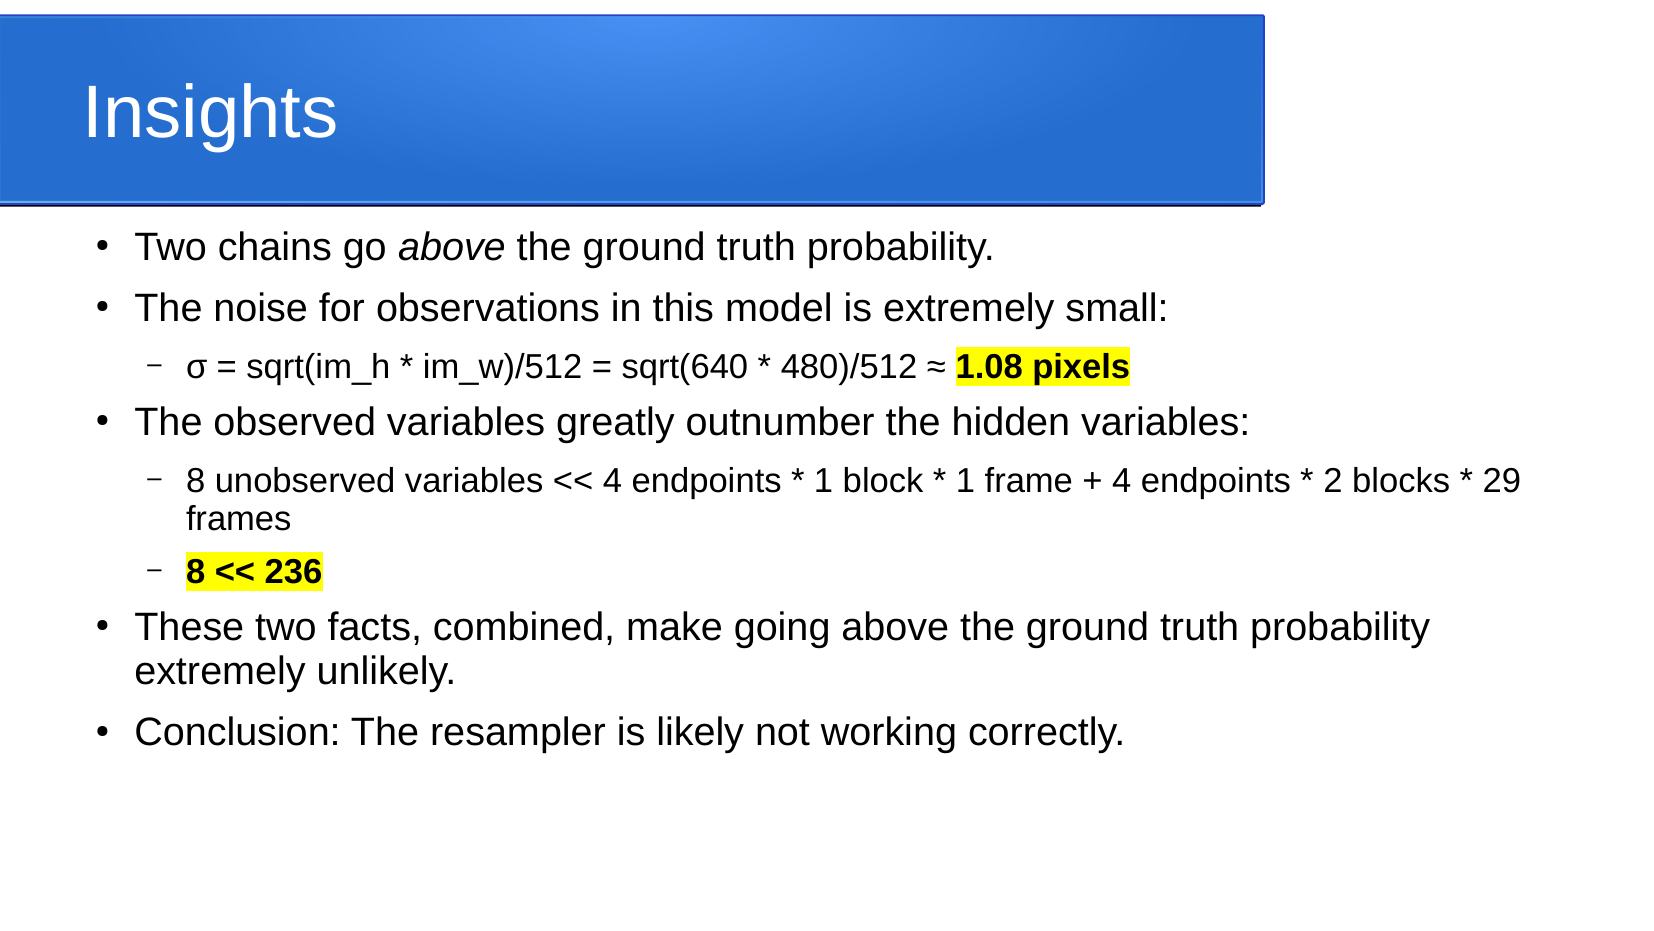

# Insights
Two chains go above the ground truth probability.
The noise for observations in this model is extremely small:
σ = sqrt(im_h * im_w)/512 = sqrt(640 * 480)/512 ≈ 1.08 pixels
The observed variables greatly outnumber the hidden variables:
8 unobserved variables << 4 endpoints * 1 block * 1 frame + 4 endpoints * 2 blocks * 29 frames
8 << 236
These two facts, combined, make going above the ground truth probability extremely unlikely.
Conclusion: The resampler is likely not working correctly.